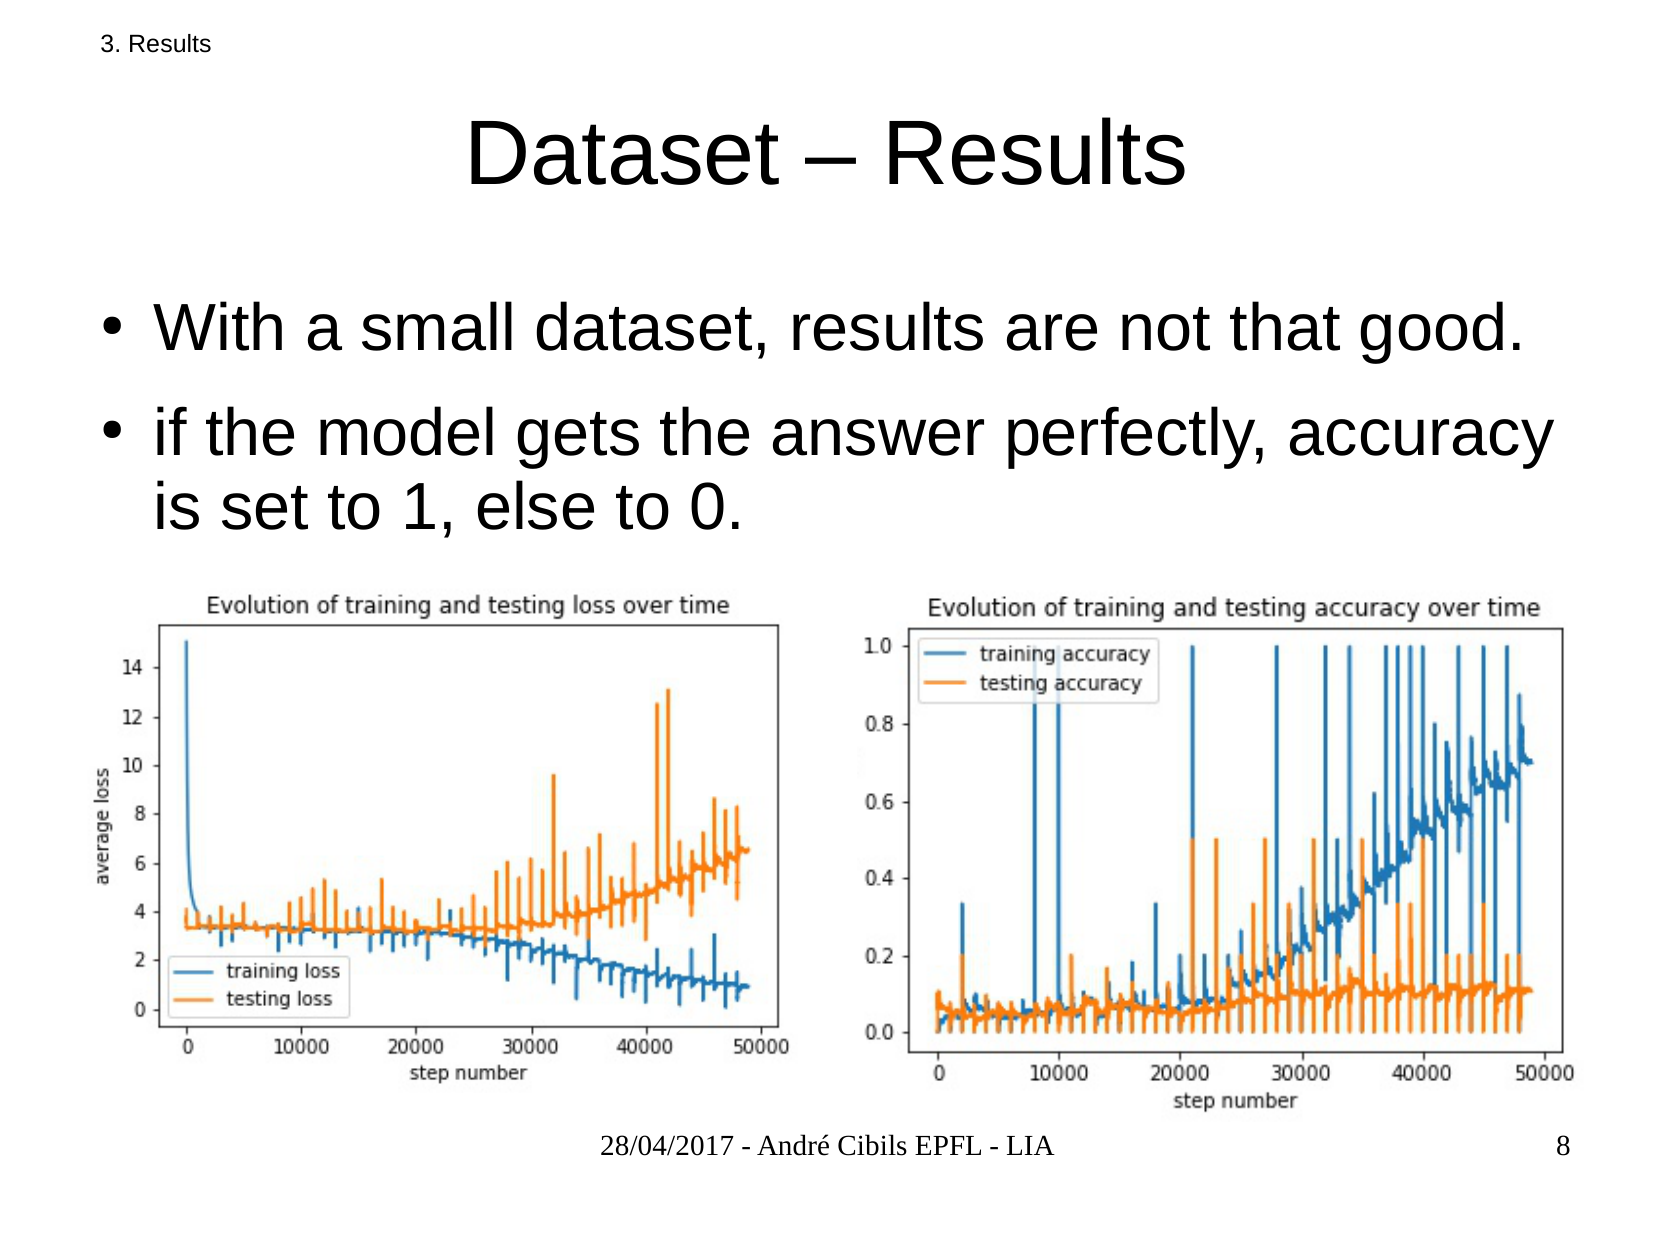

3. Results
# Dataset – Results
With a small dataset, results are not that good.
if the model gets the answer perfectly, accuracy is set to 1, else to 0.
28/04/2017 - André Cibils EPFL - LIA
8